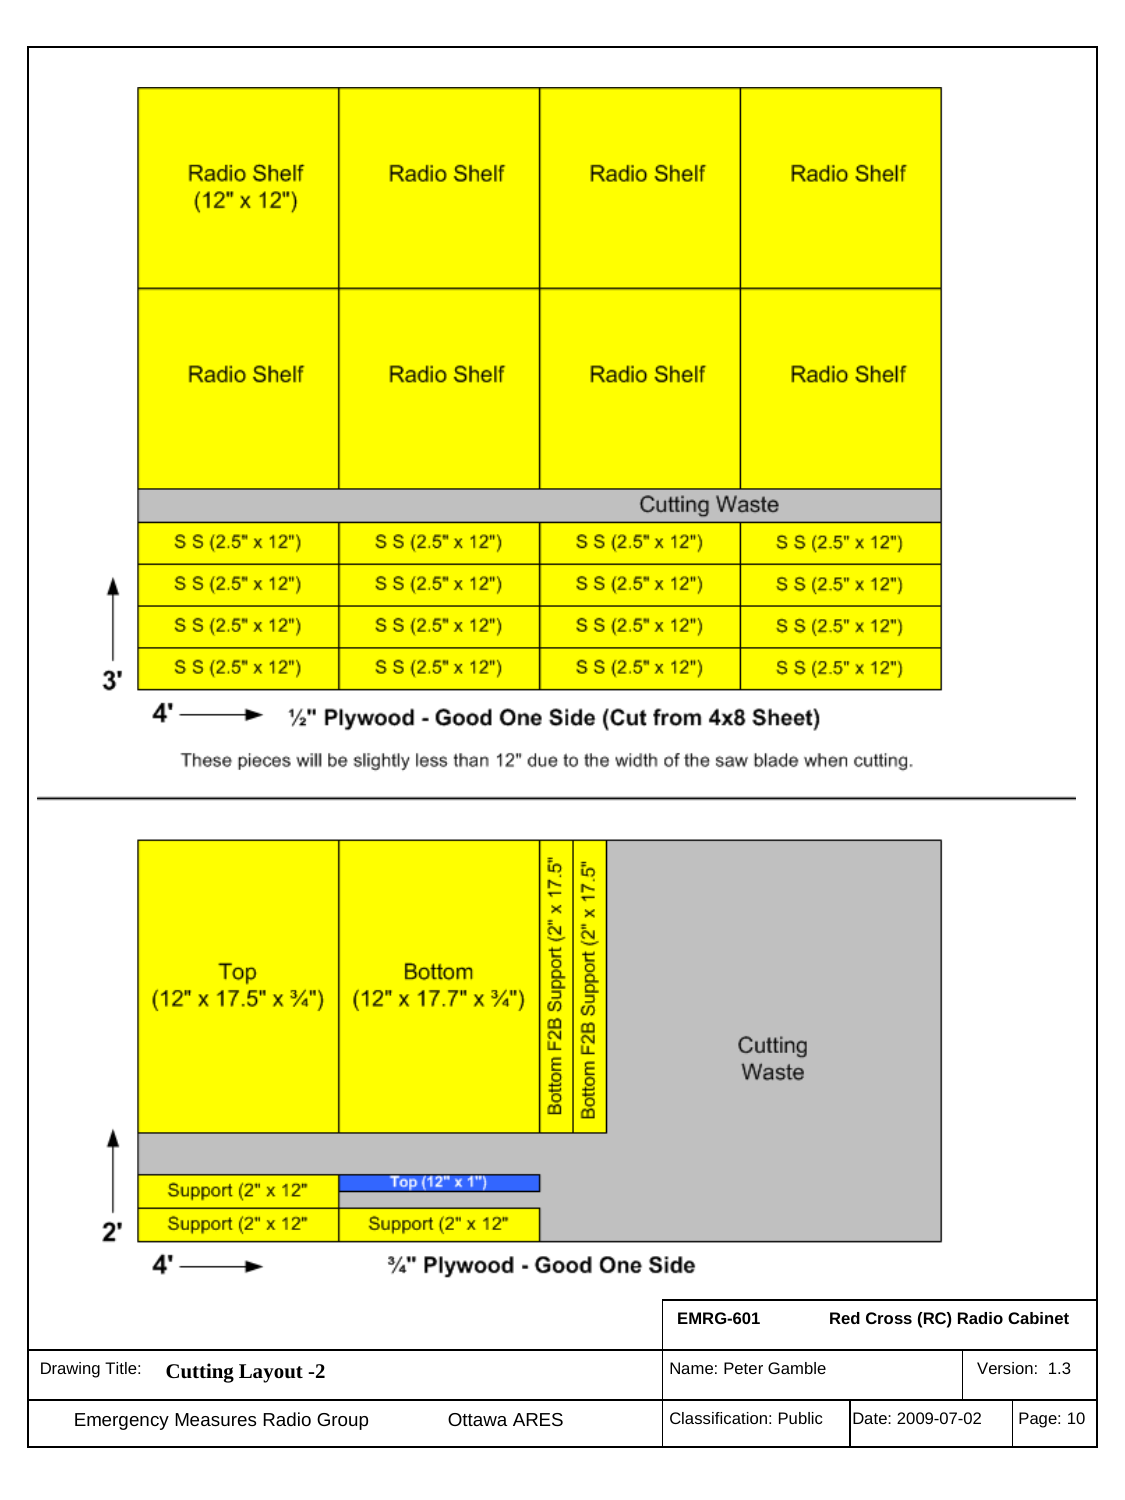

Cutting Layout -2
Emergency Measures Radio Group Ottawa ARES
Page: